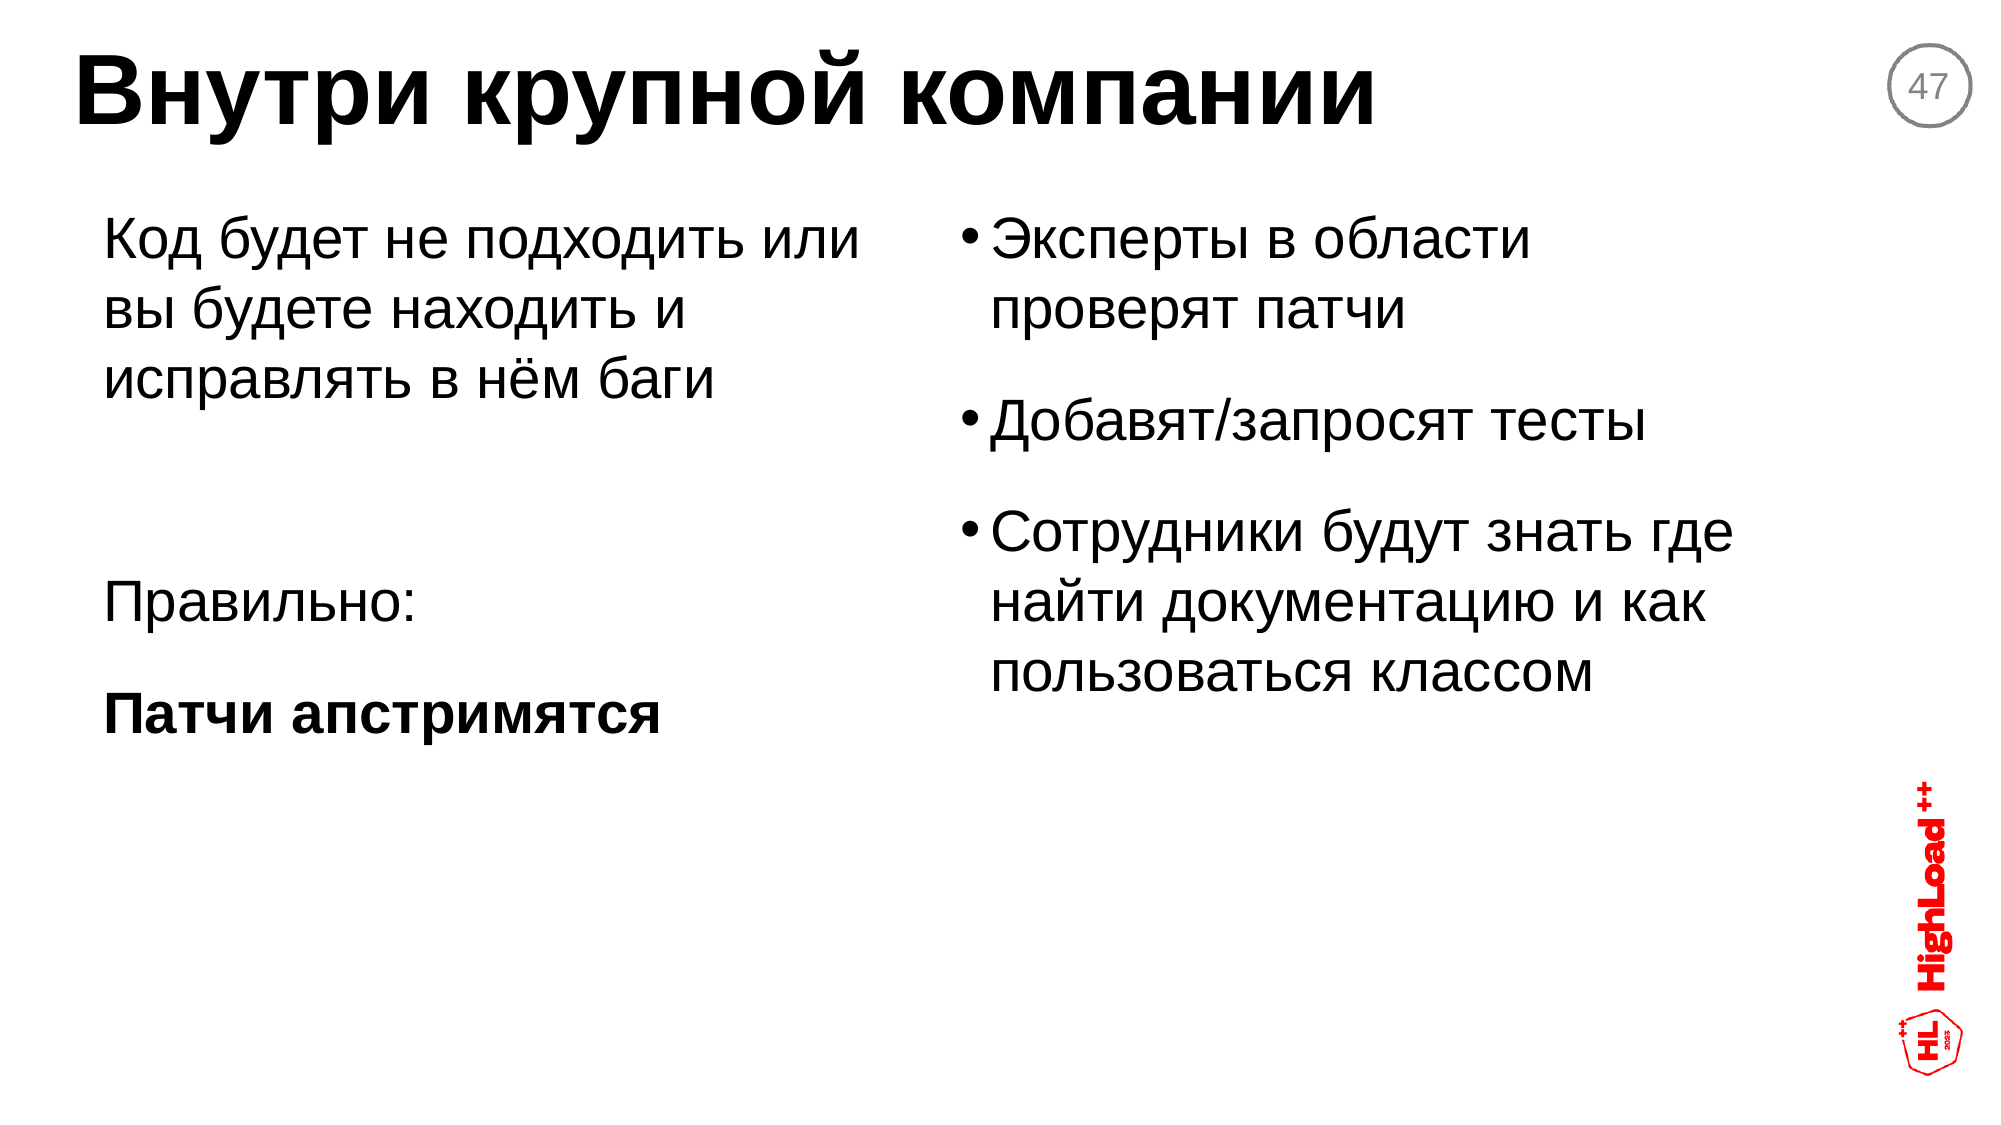

# Внутри крупной компании
47
Код будет не подходить или вы будете находить и исправлять в нём баги
Правильно:
Патчи апстримятся
Эксперты в области проверят патчи
Добавят/запросят тесты
Сотрудники будут знать где найти документацию и как пользоваться классом